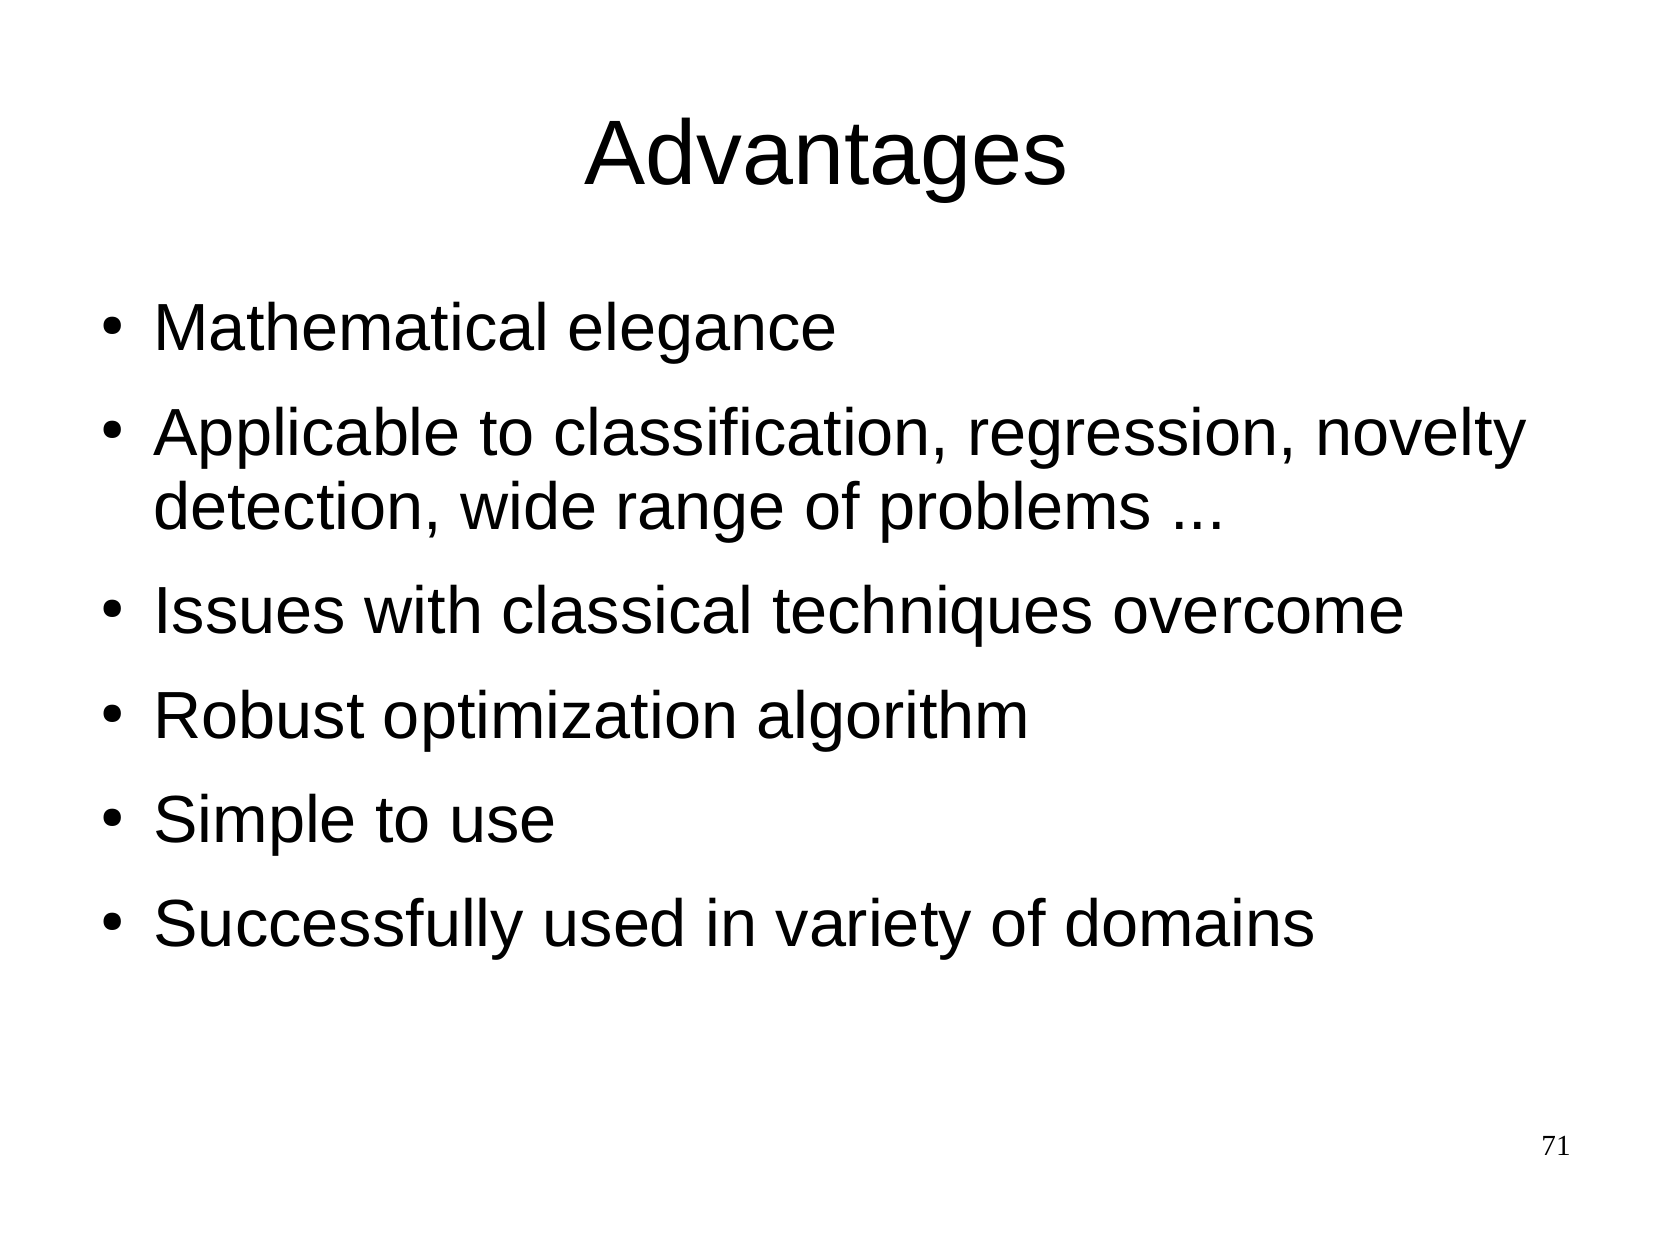

# Advantages
Mathematical elegance
Applicable to classification, regression, novelty detection, wide range of problems ...
Issues with classical techniques overcome
Robust optimization algorithm
Simple to use
Successfully used in variety of domains
71